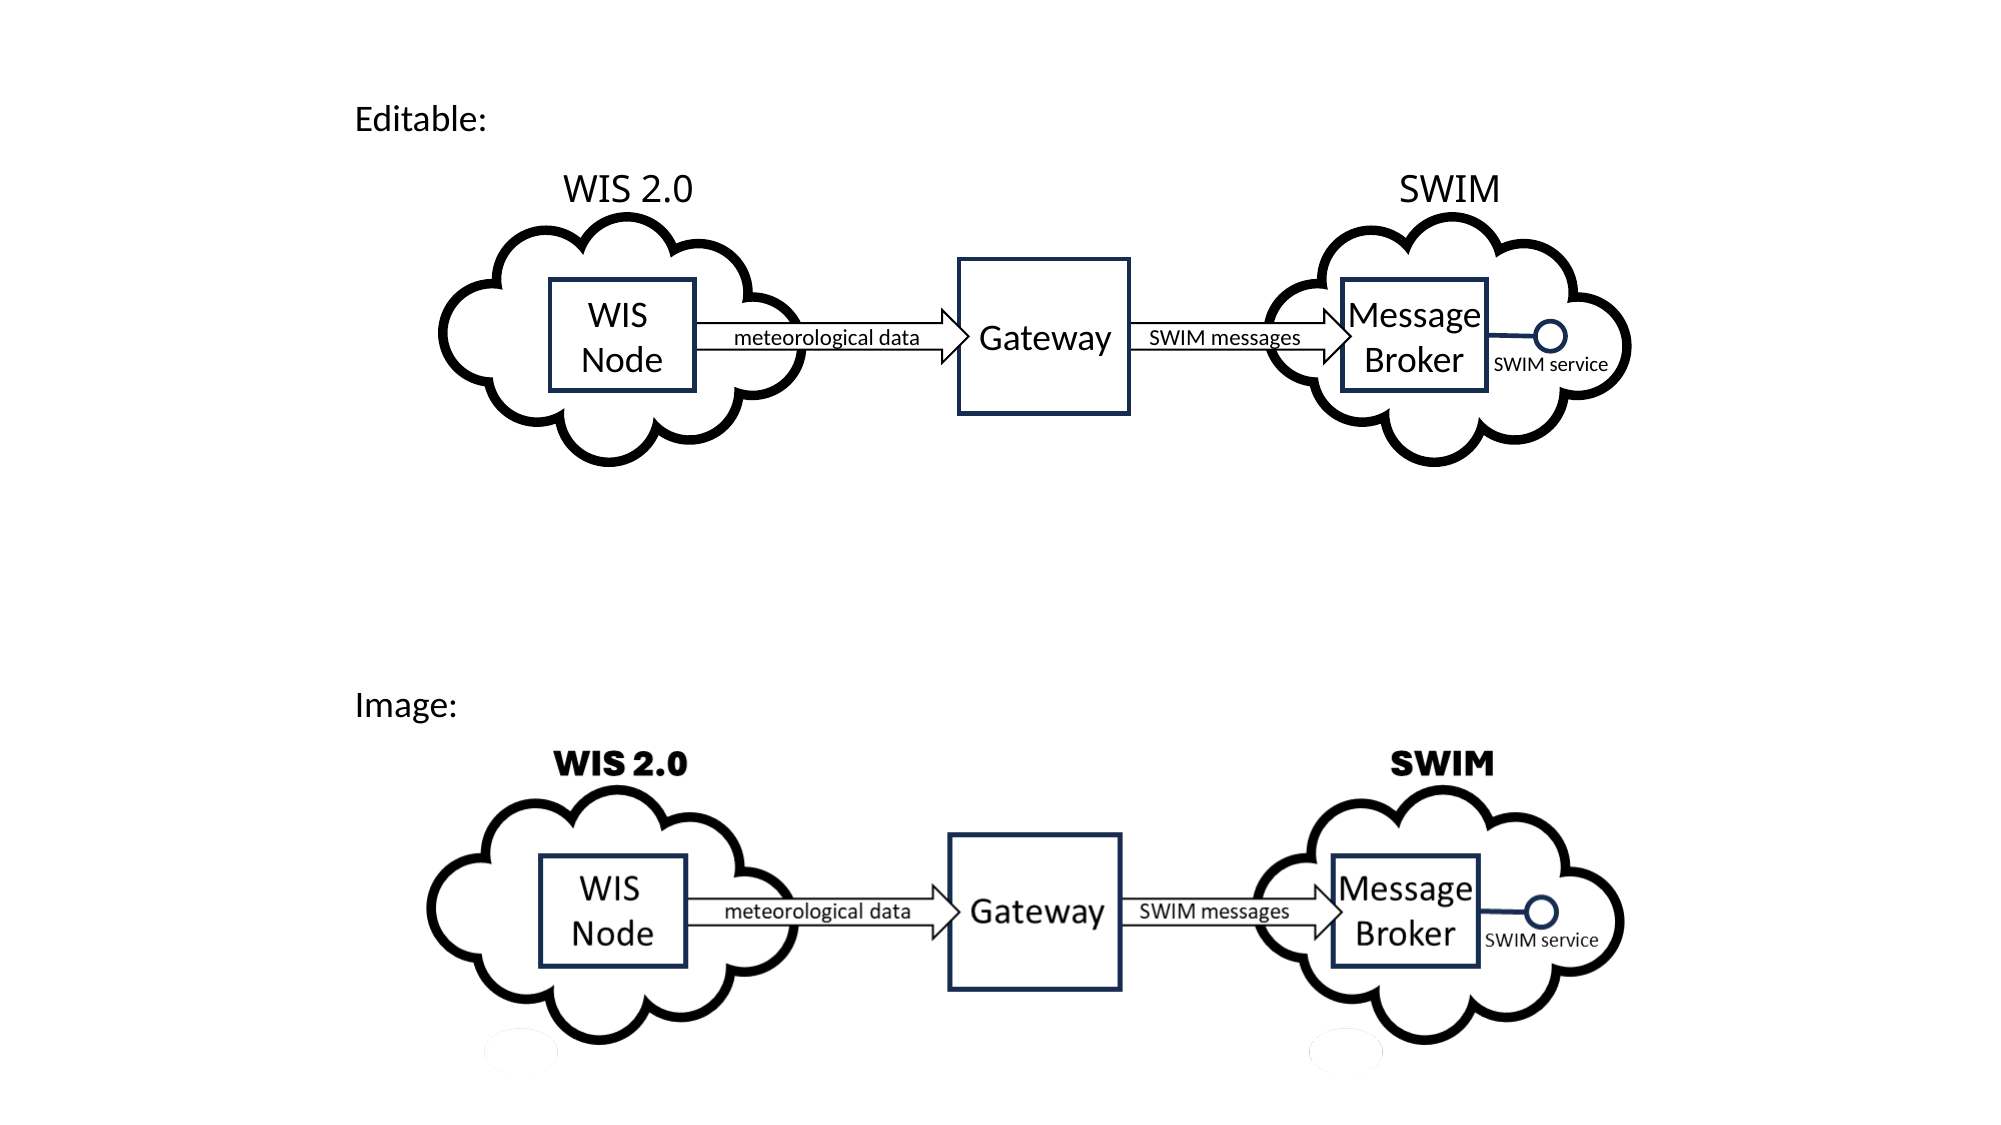

Editable:
WIS 2.0
SWIM
WIS
Node
Message
Broker
Gateway
SWIM messages
meteorological data
SWIM service
Image: